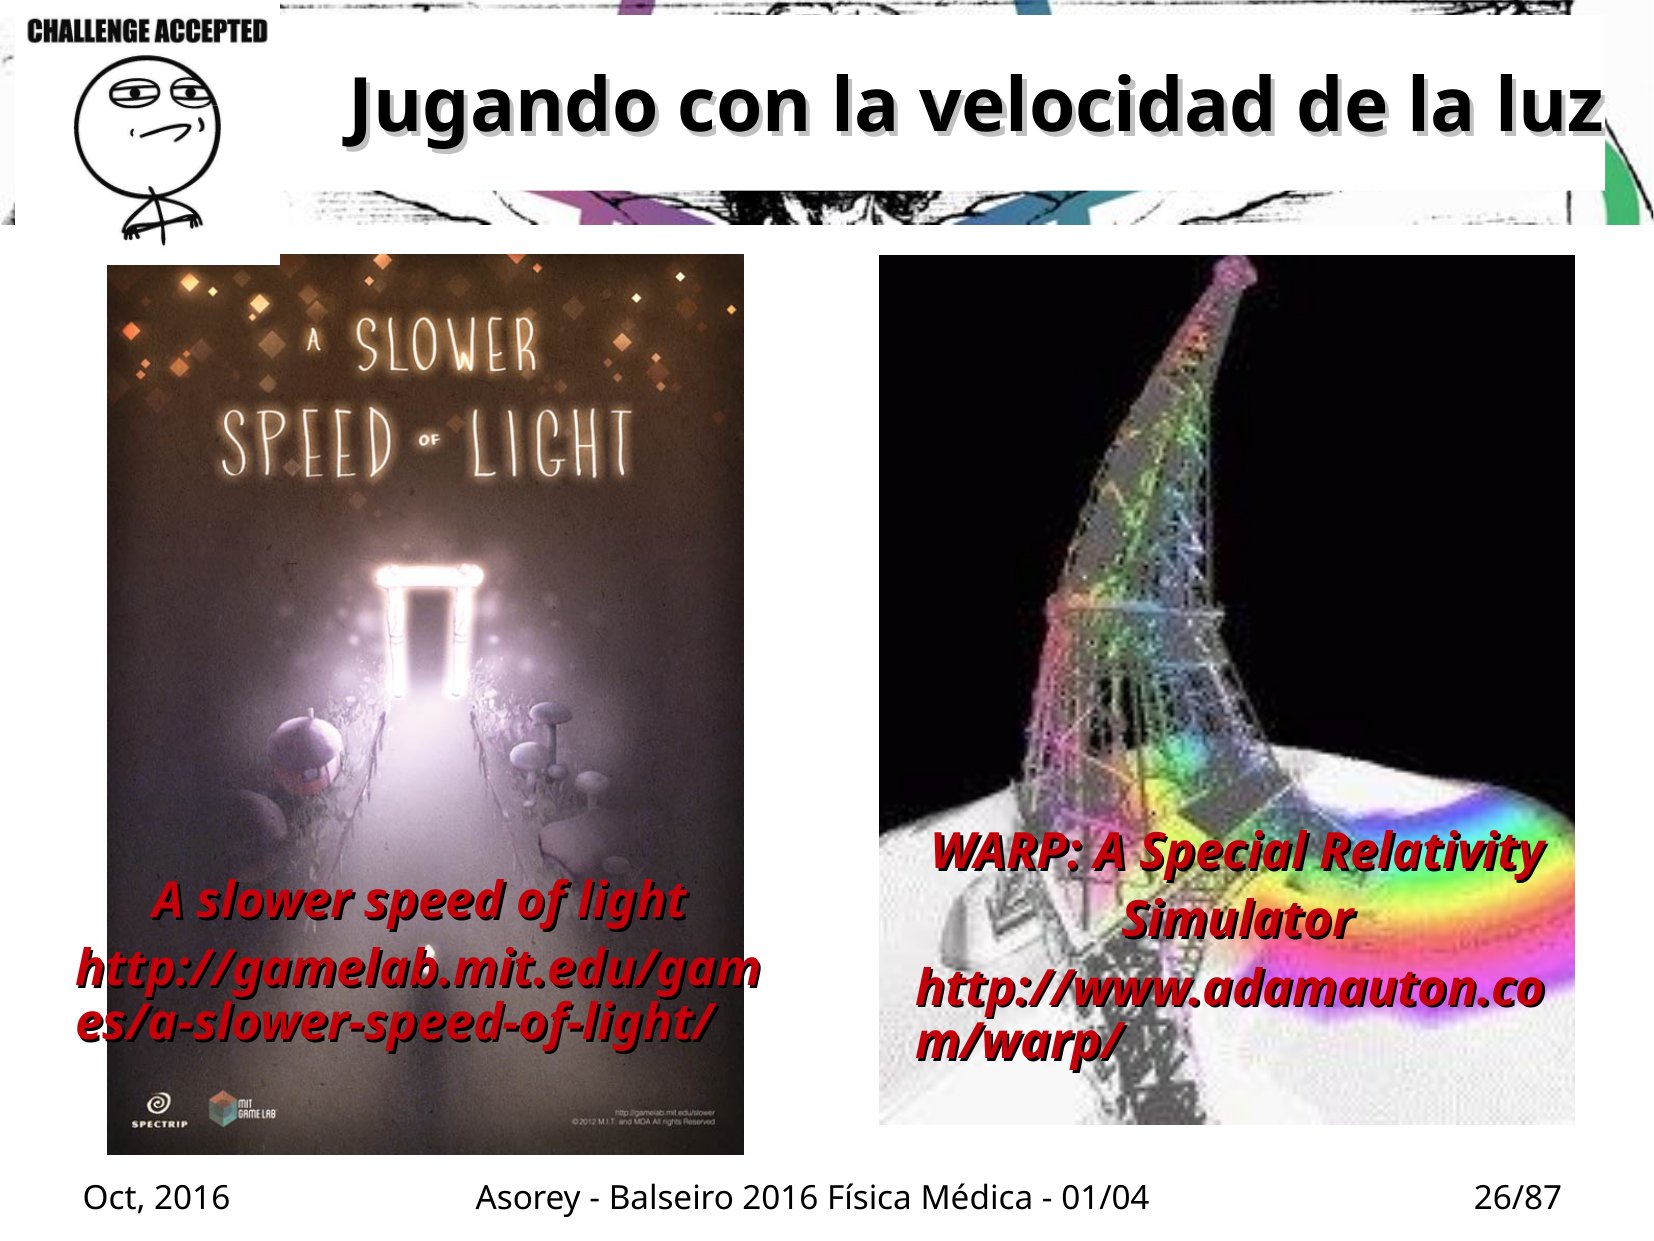

# Jugando con la velocidad de la luz
WARP: A Special Relativity Simulator
http://www.adamauton.com/warp/
A slower speed of light
http://gamelab.mit.edu/games/a-slower-speed-of-light/
Oct, 2016
Asorey - Balseiro 2016 Física Médica - 01/04
26